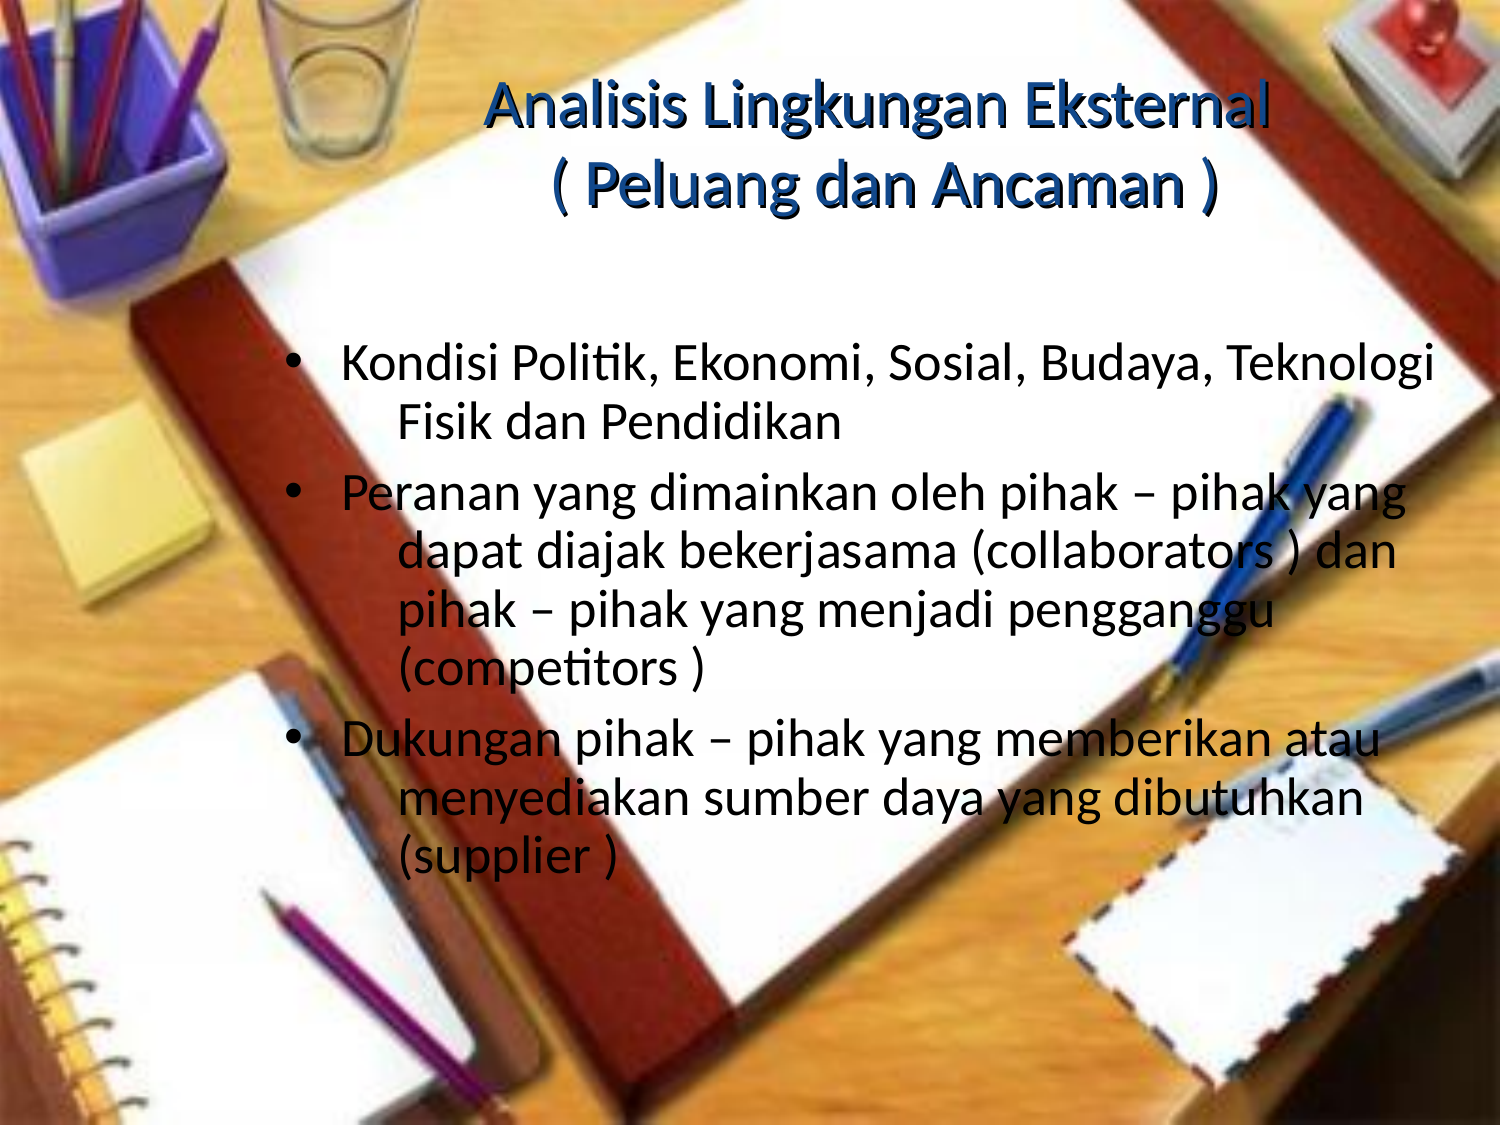

# Analisis Lingkungan Eksternal ( Peluang dan Ancaman )
Kondisi Politik, Ekonomi, Sosial, Budaya, Teknologi Fisik dan Pendidikan
Peranan yang dimainkan oleh pihak – pihak yang dapat diajak bekerjasama (collaborators ) dan pihak – pihak yang menjadi pengganggu (competitors )
Dukungan pihak – pihak yang memberikan atau menyediakan sumber daya yang dibutuhkan (supplier )